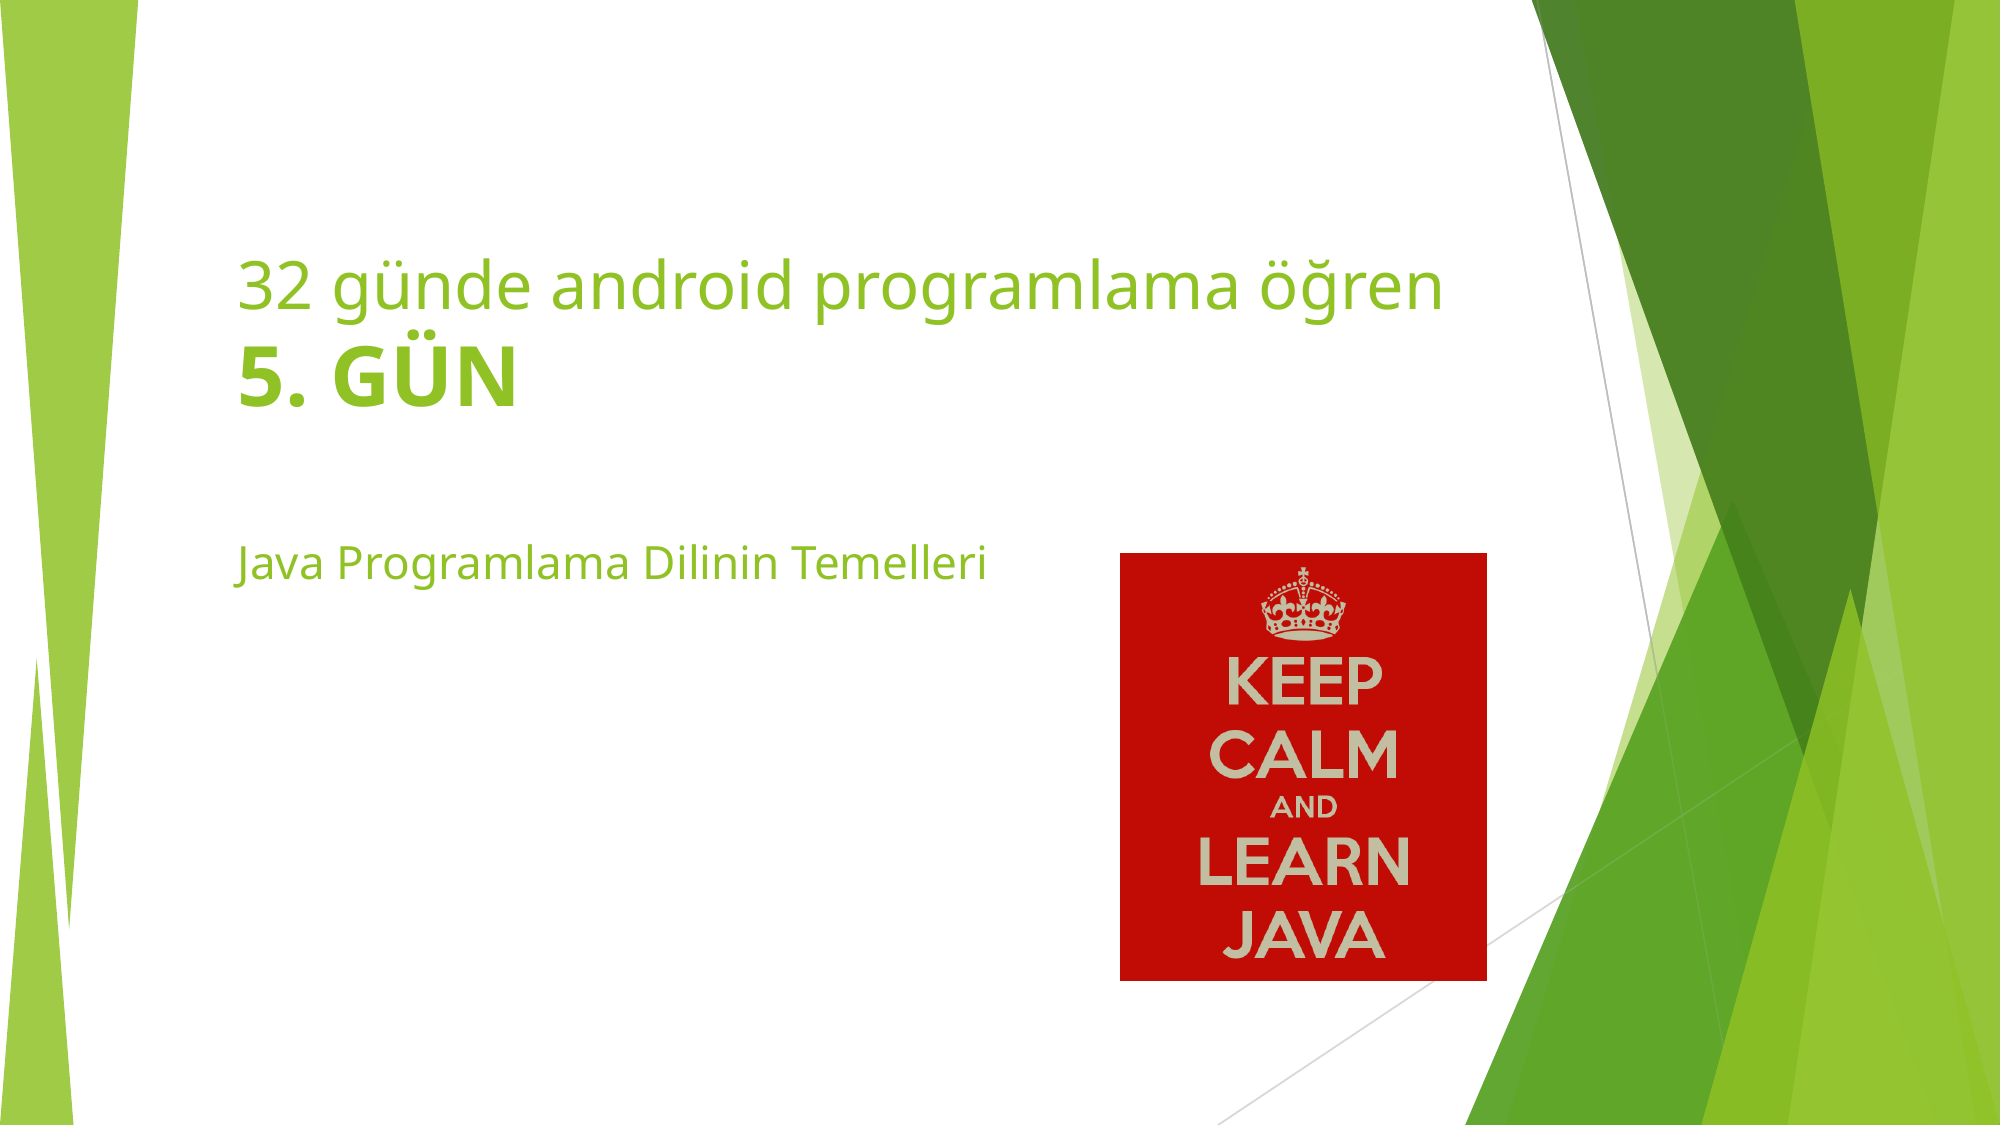

# 32 günde android programlama öğren 5. GÜN
Java Programlama Dilinin Temelleri